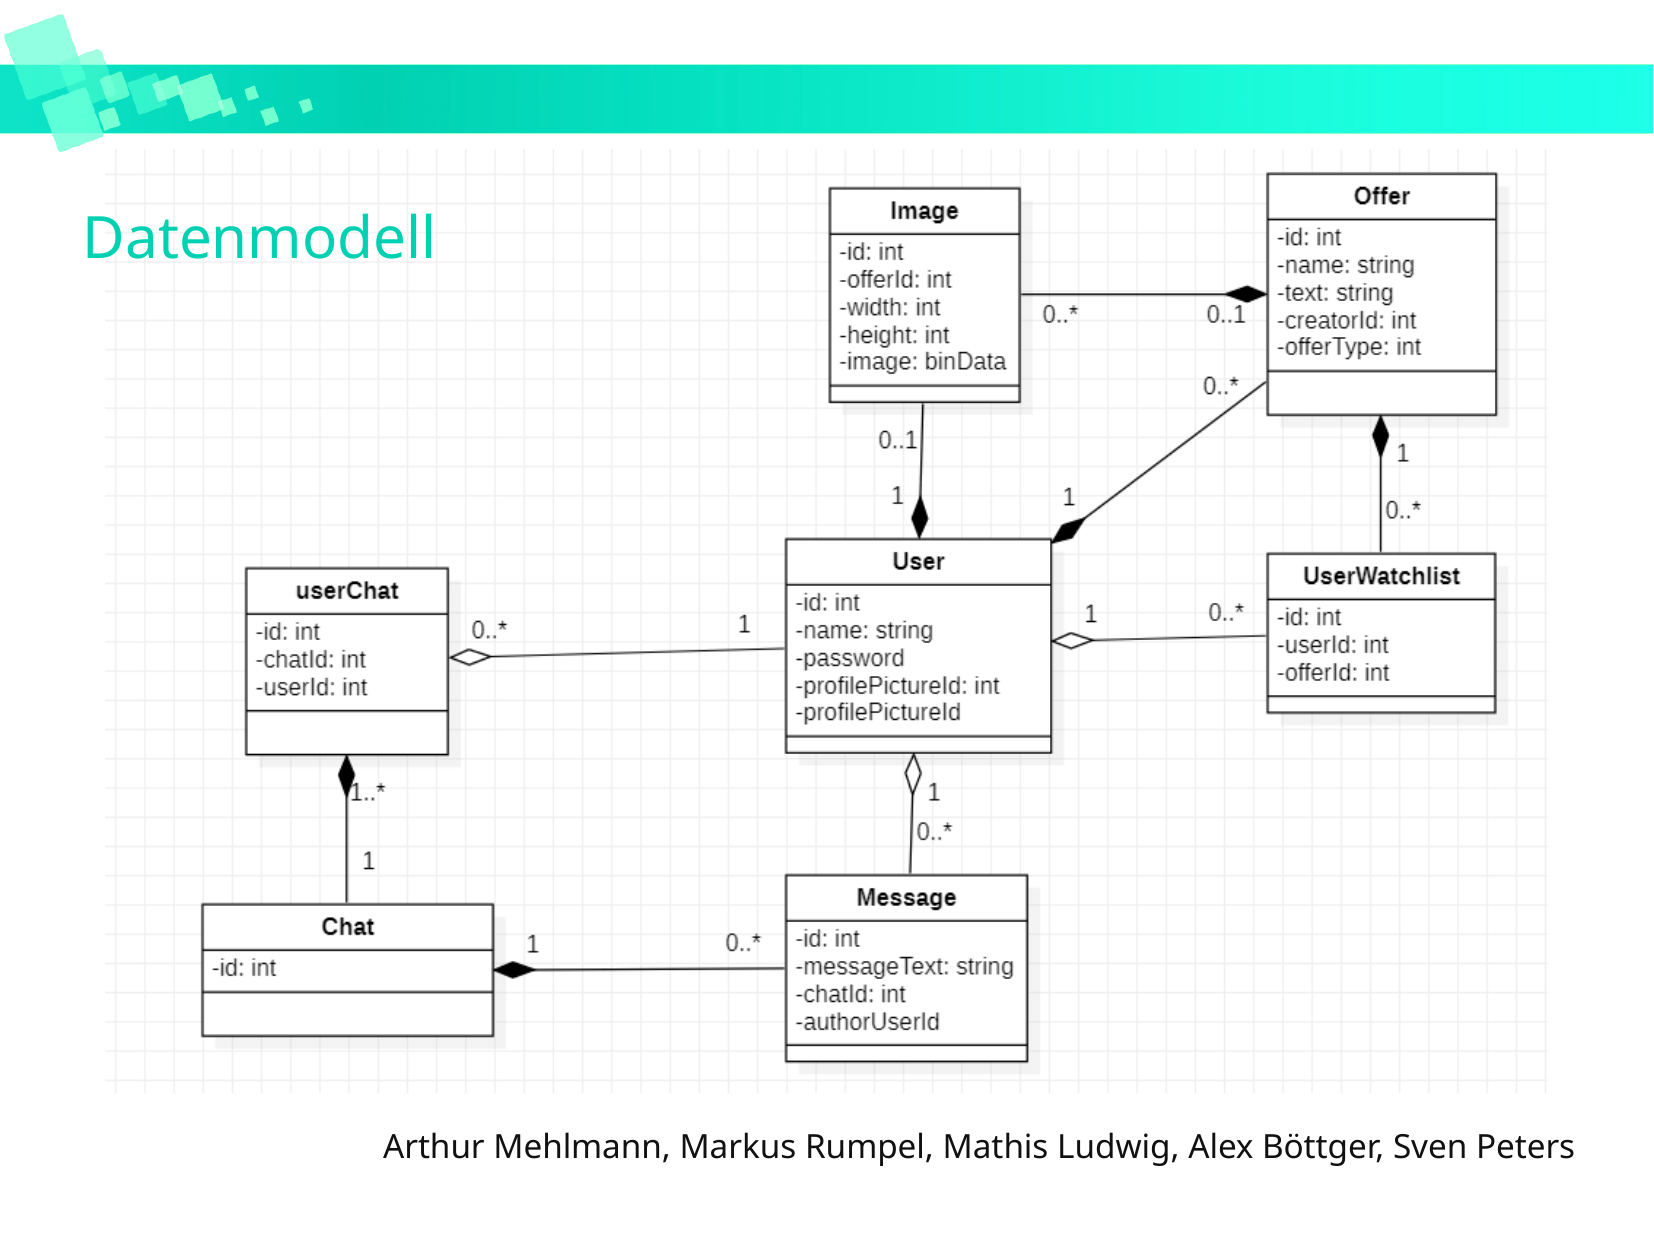

# Datenmodell
Arthur Mehlmann, Markus Rumpel, Mathis Ludwig, Alex Böttger, Sven Peters